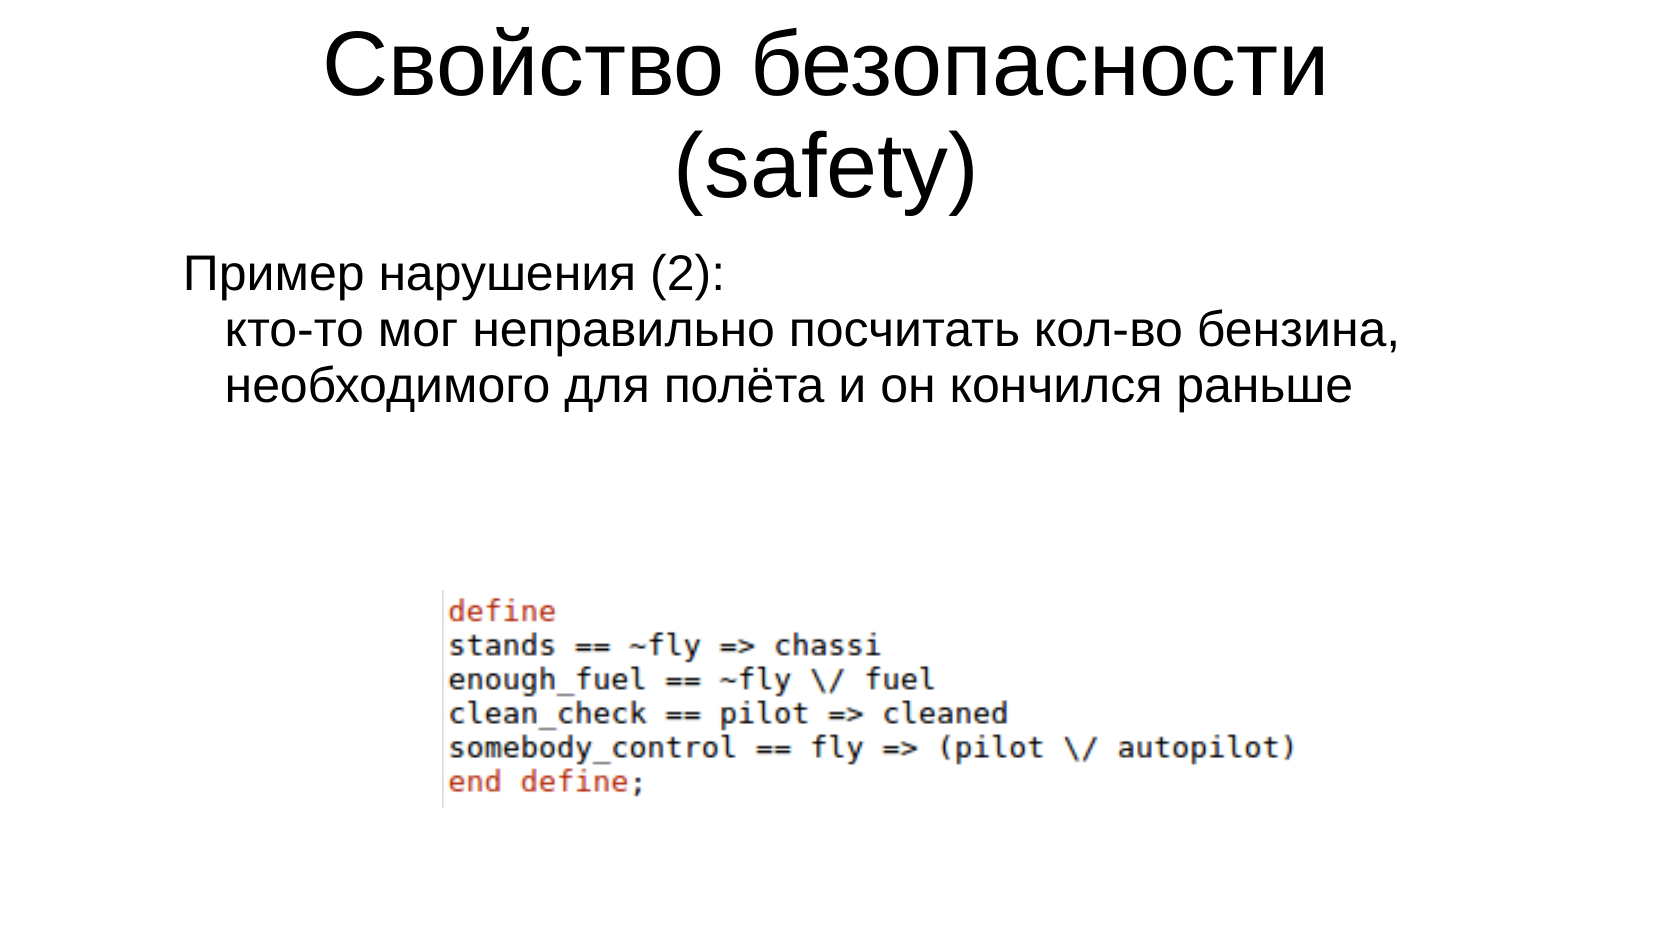

# Свойство безопасности (safety)
Пример нарушения (2):
 кто-то мог неправильно посчитать кол-во бензина, необходимого для полёта и он кончился раньше